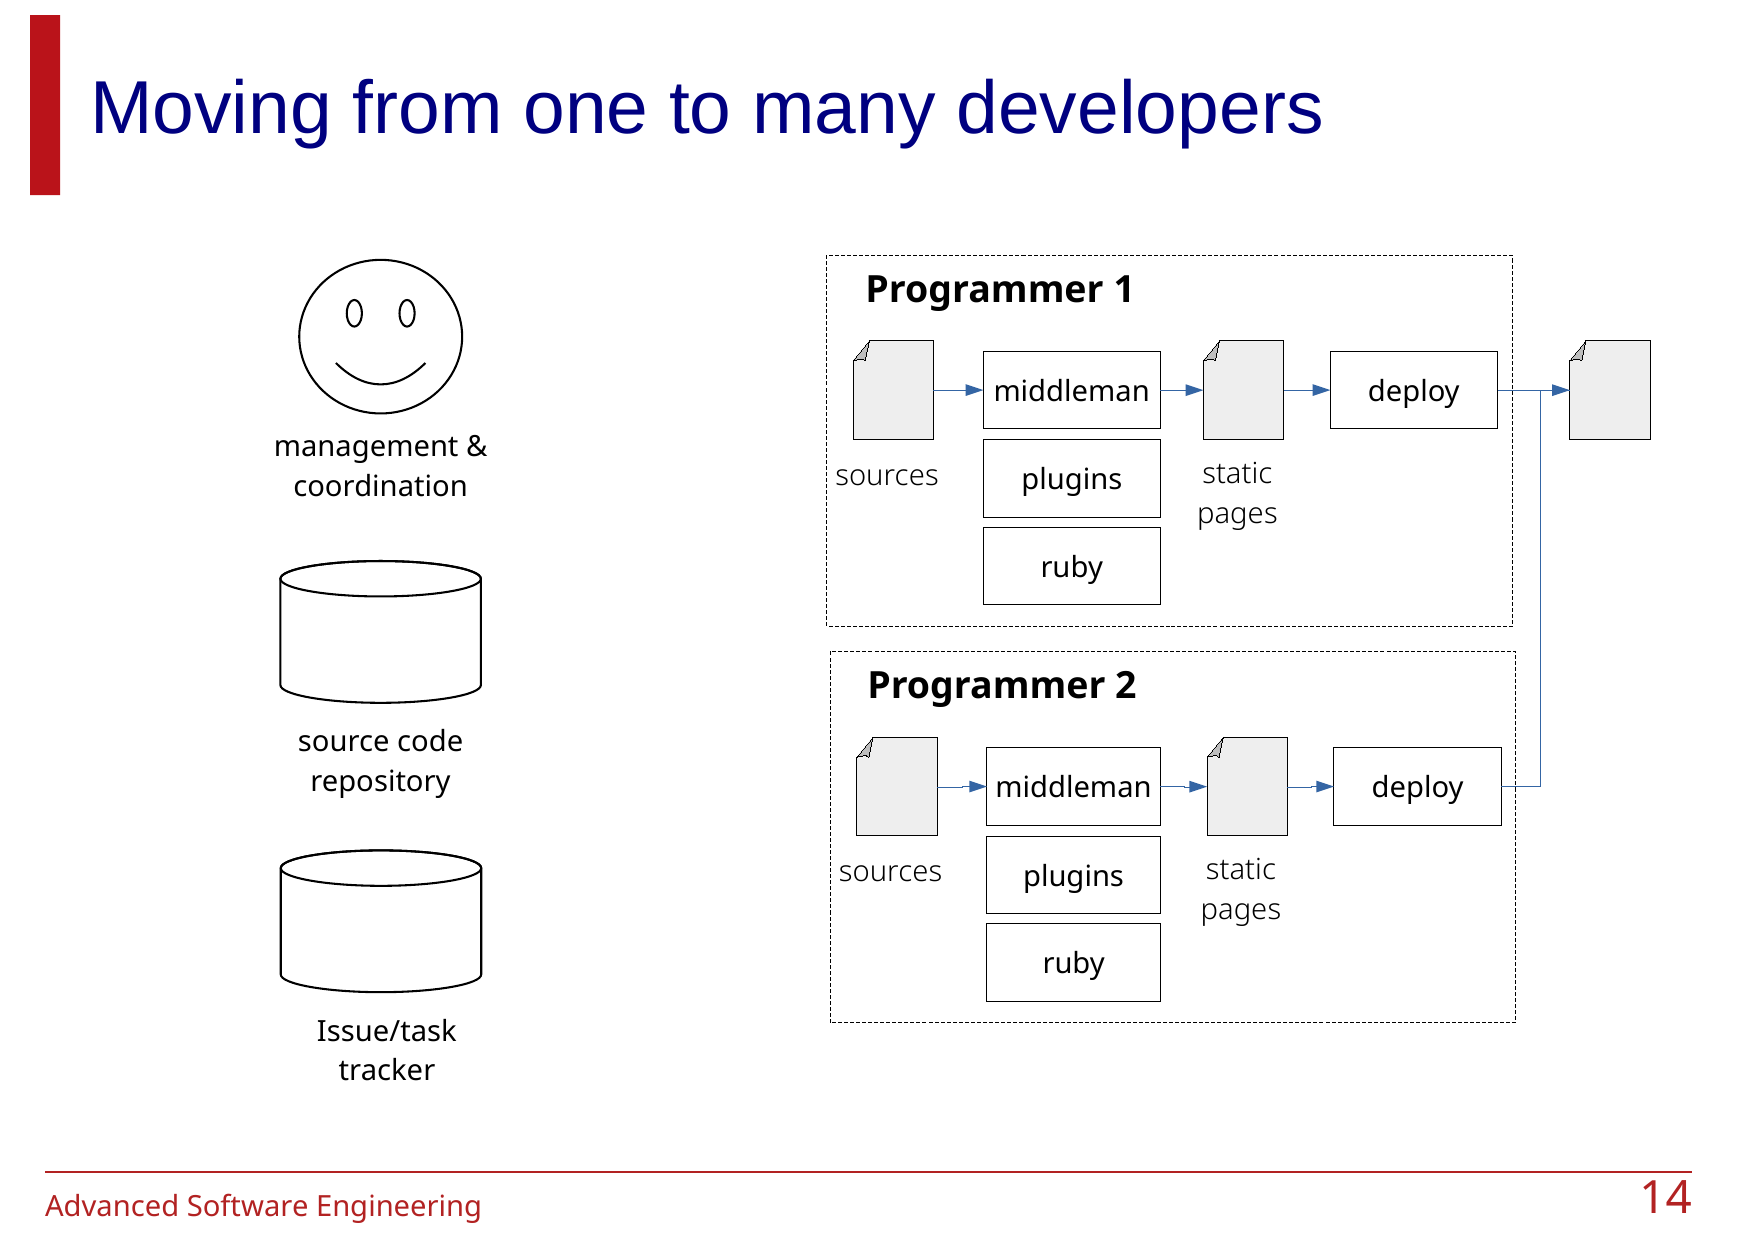

# Moving from one to many developers
Programmer 1
middleman
deploy
management & coordination
plugins
static pages
sources
ruby
Programmer 2
source code repository
middleman
deploy
plugins
static pages
sources
ruby
Issue/task
tracker
14
Advanced Software Engineering